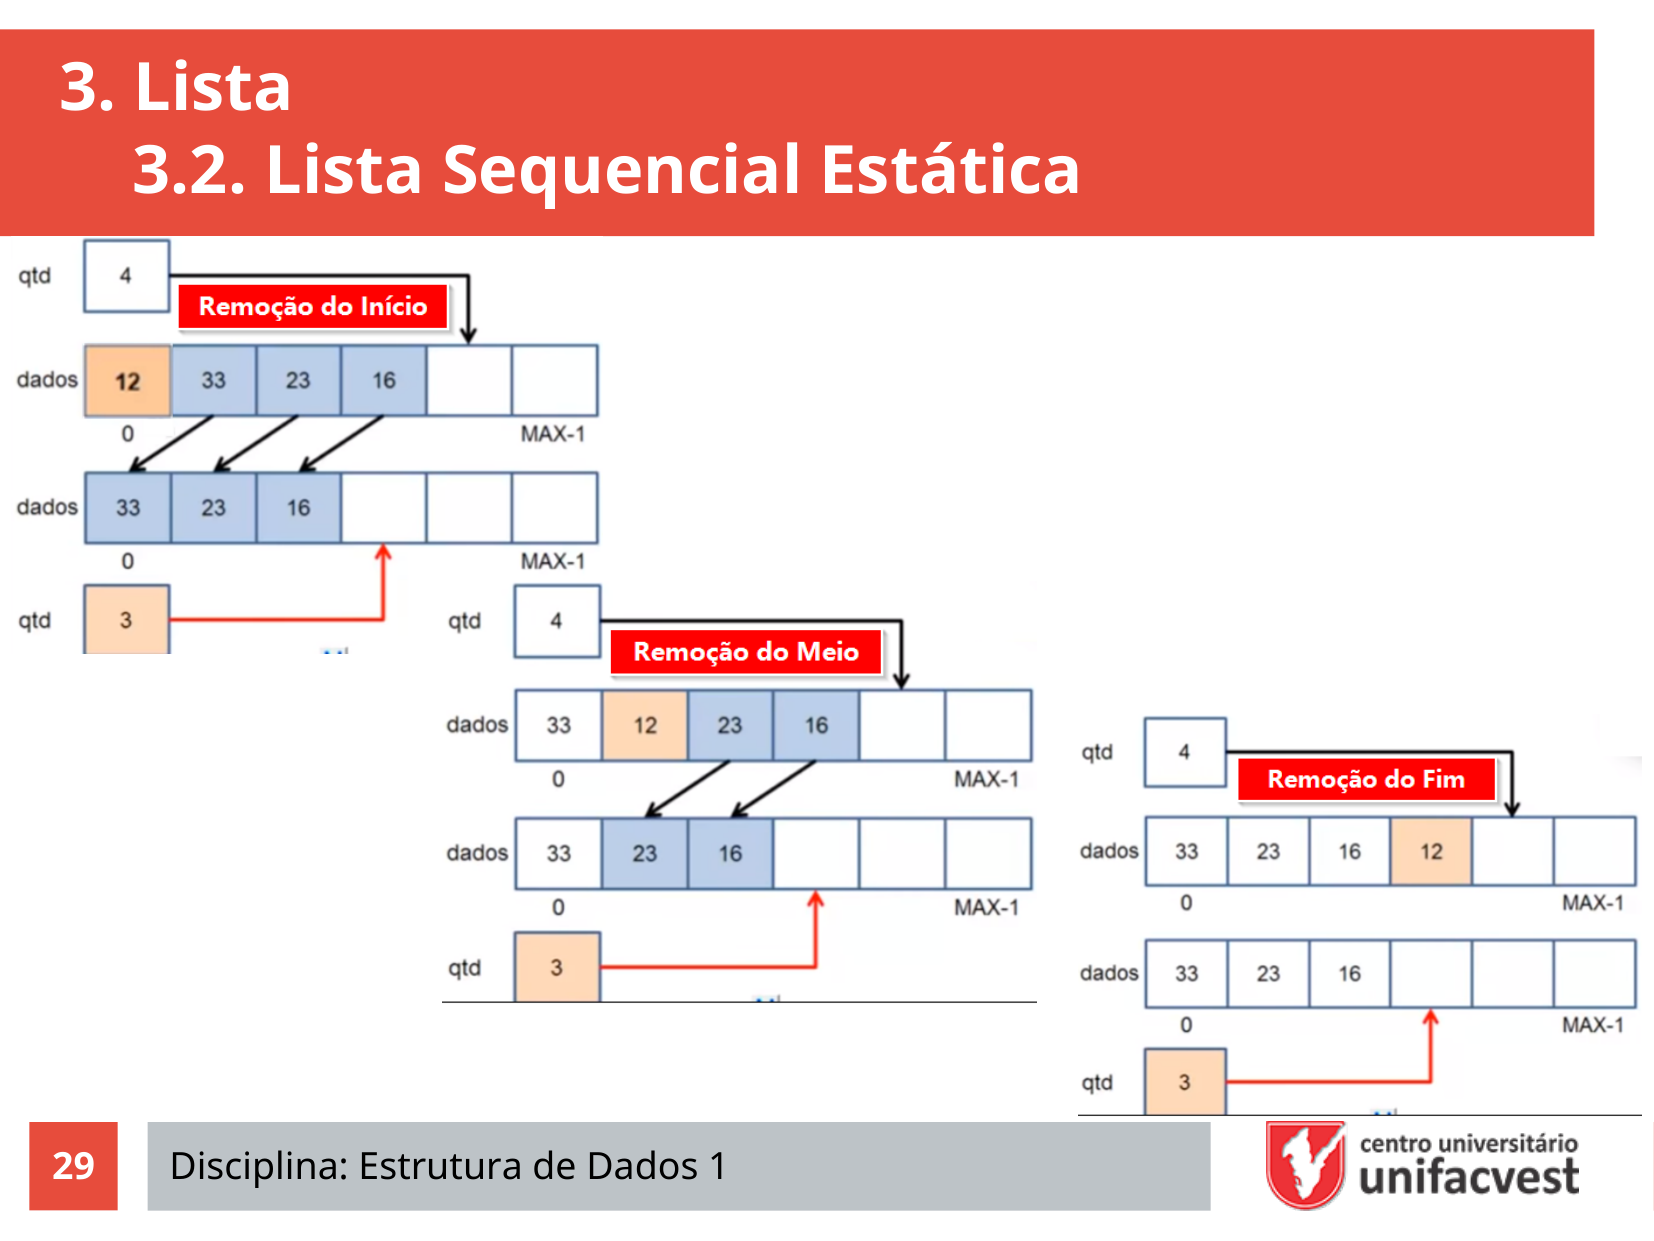

# 3. Lista 3.2. Lista Sequencial Estática
29
Disciplina: Estrutura de Dados 1